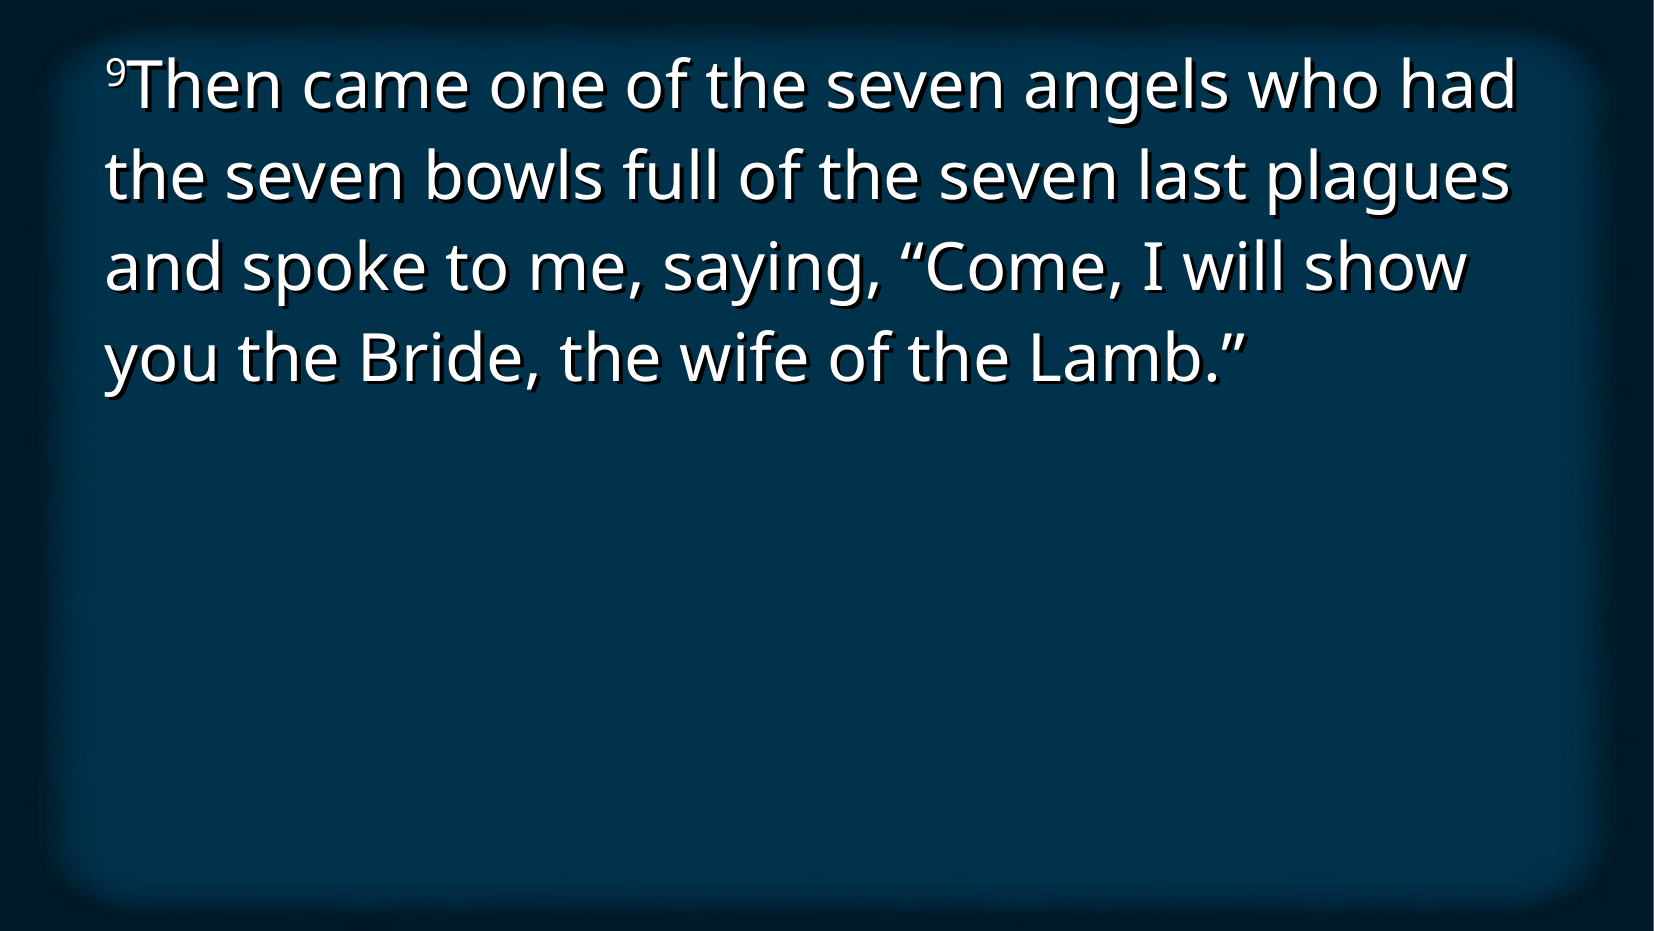

9Then came one of the seven angels who had the seven bowls full of the seven last plagues and spoke to me, saying, “Come, I will show you the Bride, the wife of the Lamb.”